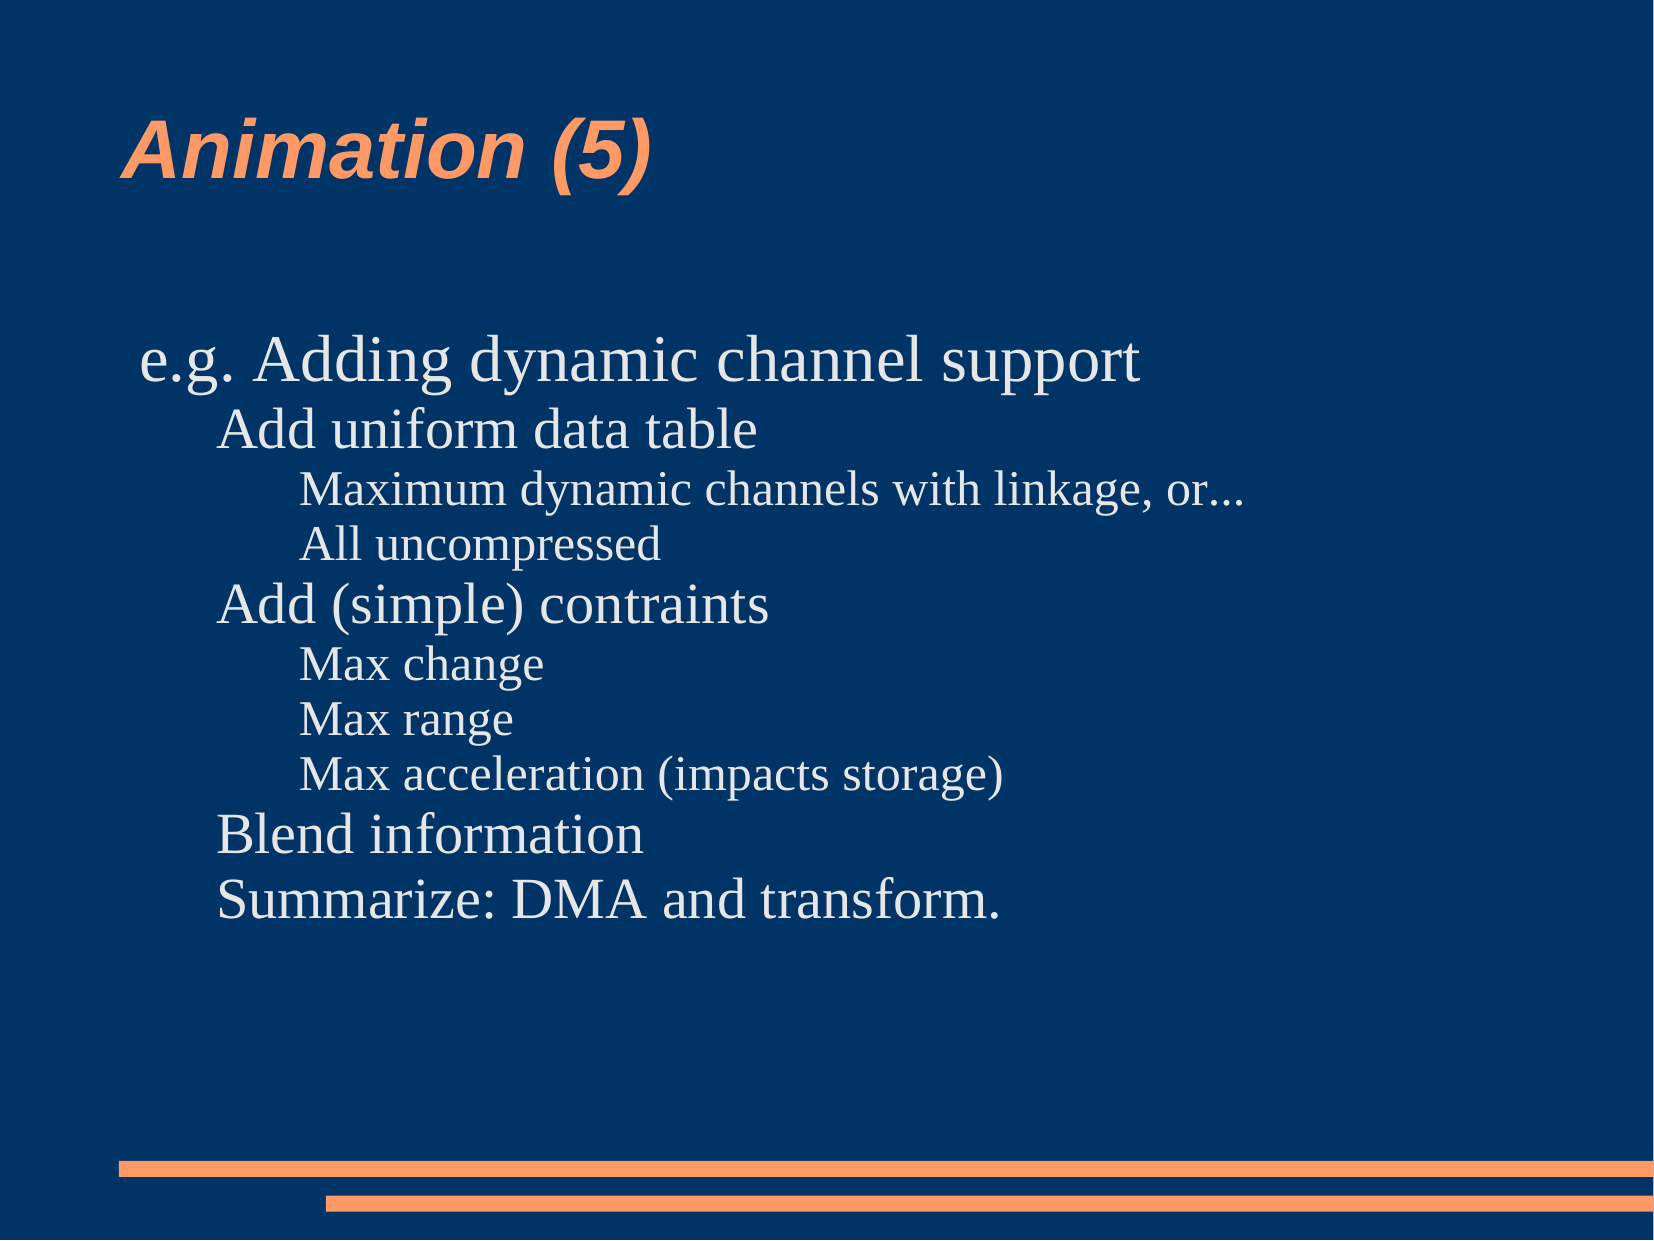

# Animation (5)
e.g. Adding dynamic channel support
Add uniform data table
Maximum dynamic channels with linkage, or...
All uncompressed
Add (simple) contraints
Max change
Max range
Max acceleration (impacts storage)
Blend information
Summarize: DMA and transform.